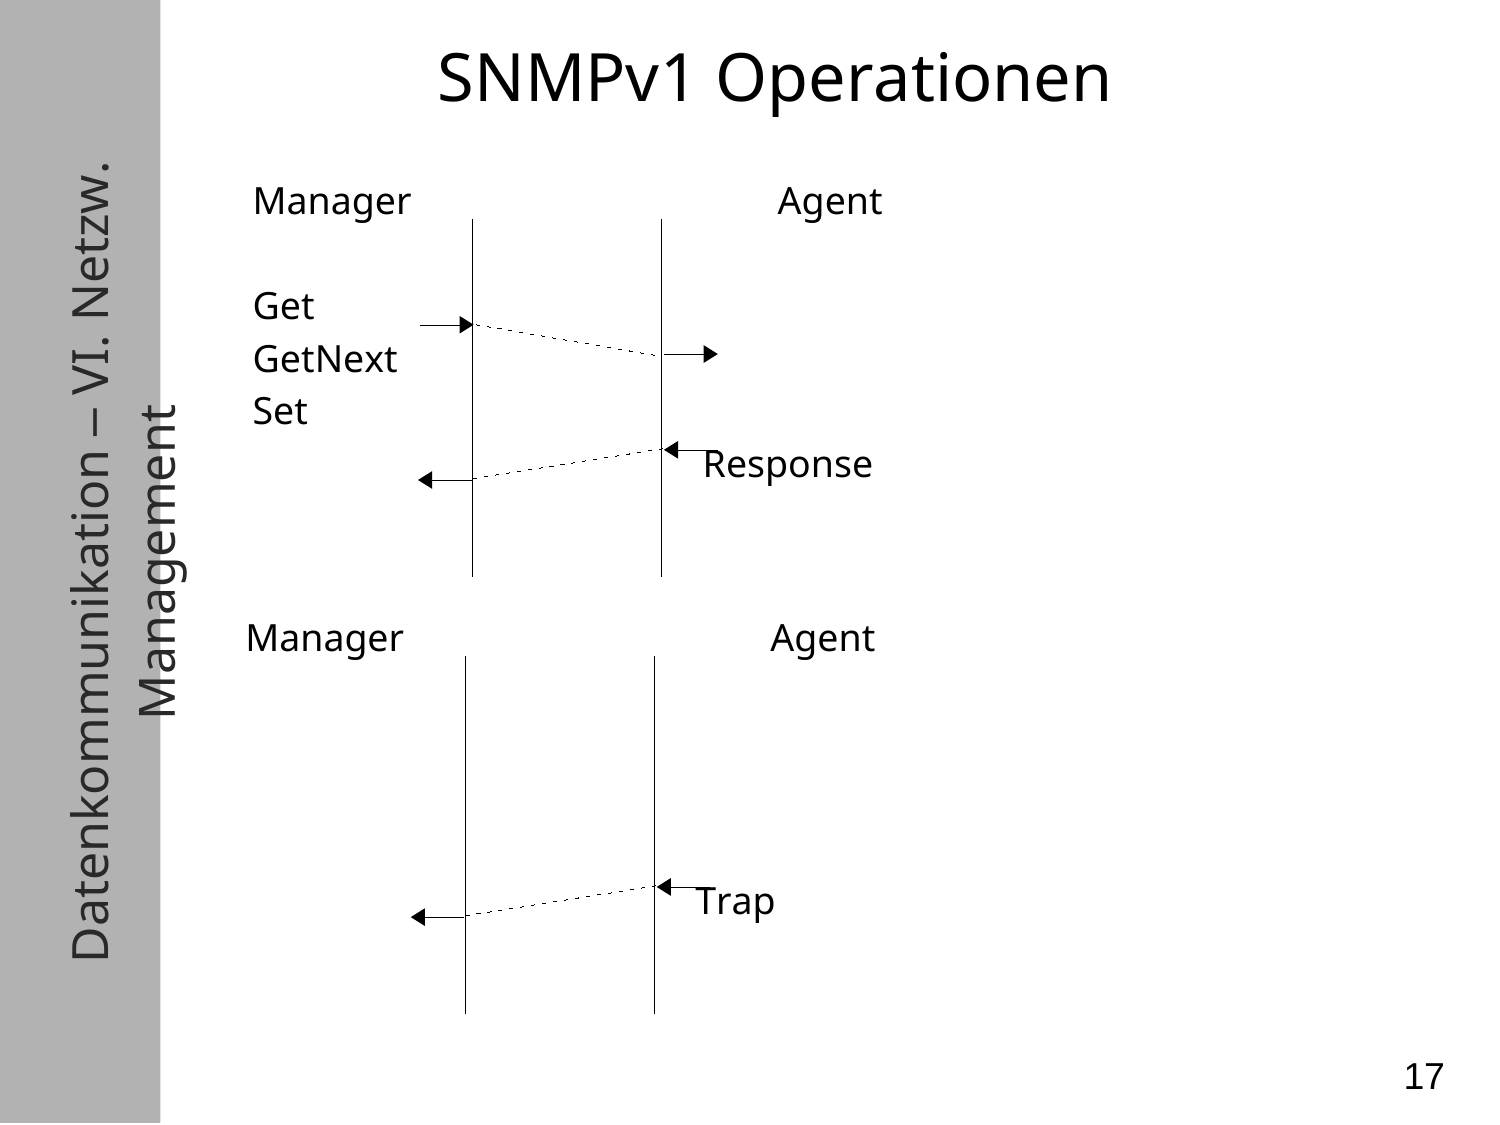

SNMPv1 Operationen
Manager					Agent
Get
GetNext
Set
						Response
Datenkommunikation – VI. Netzw. Management
Manager					Agent
						Trap